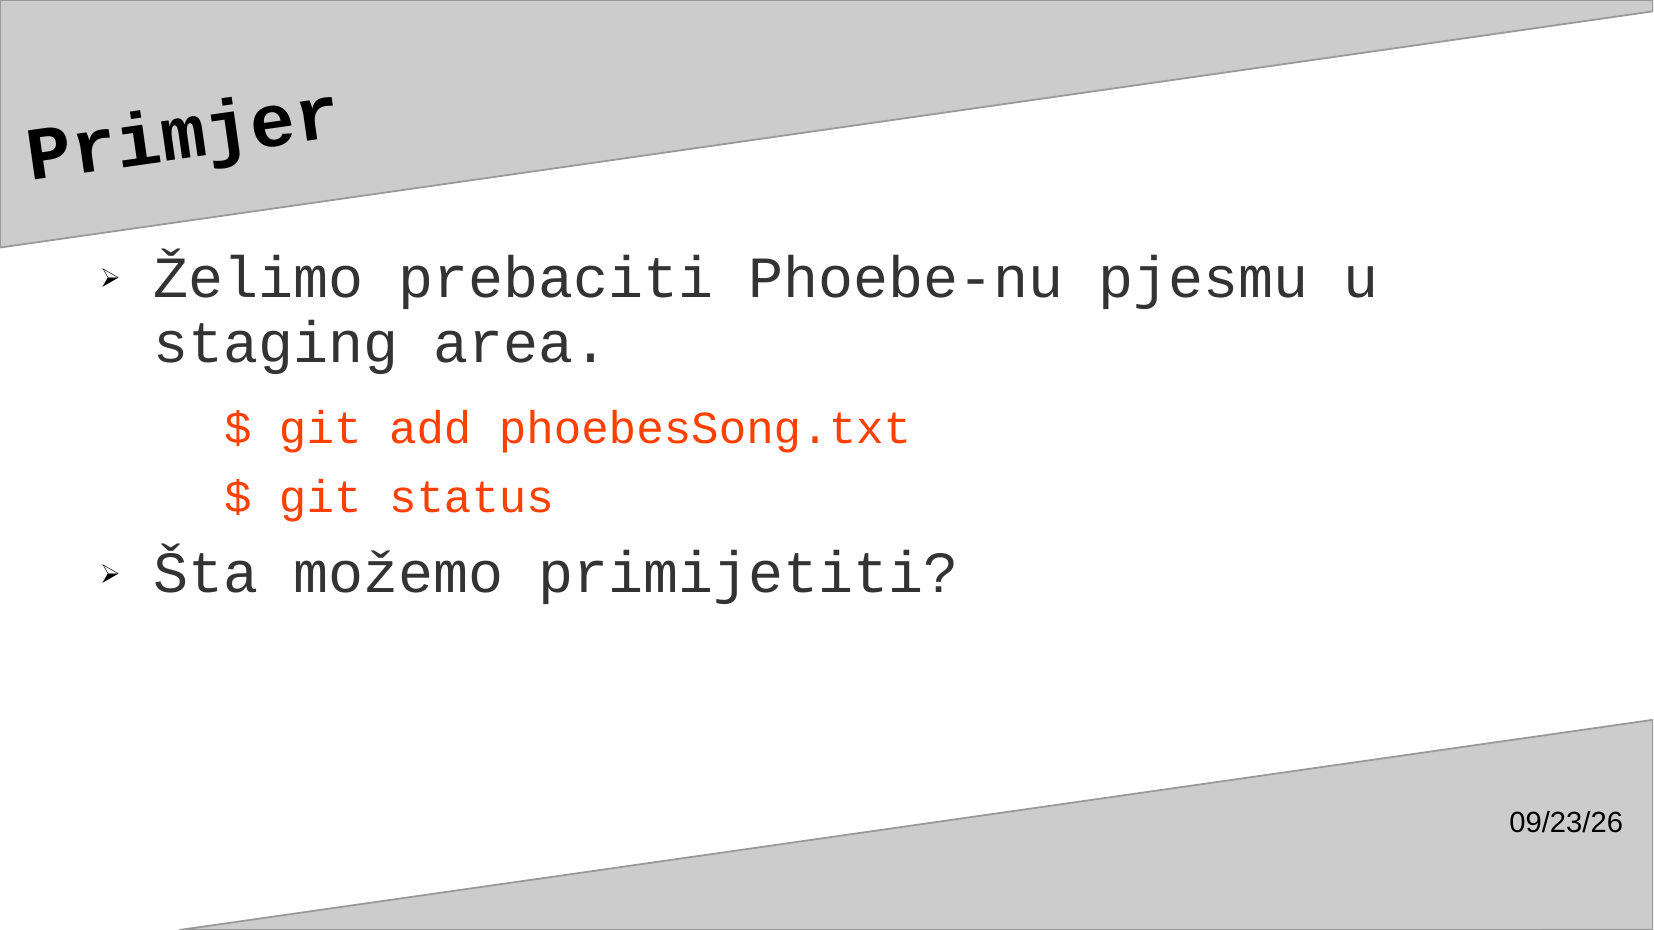

# Primjer
Želimo prebaciti Phoebe-nu pjesmu u staging area.
$ git add phoebesSong.txt
$ git status
Šta možemo primijetiti?
48